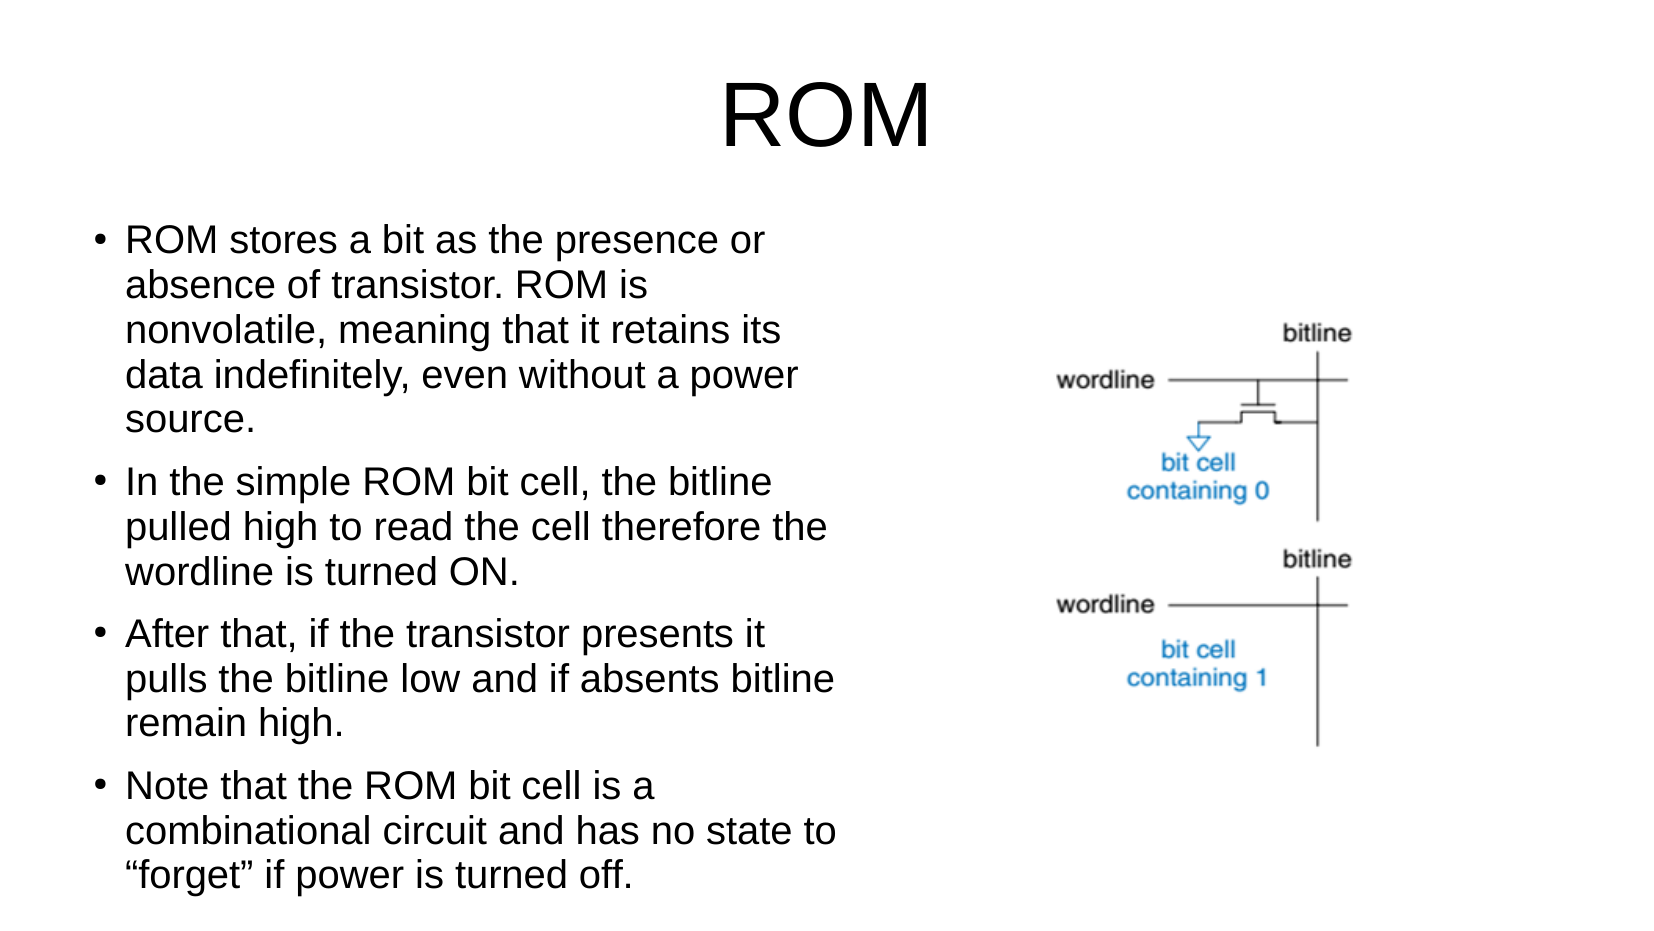

# ROM
ROM stores a bit as the presence or absence of transistor. ROM is nonvolatile, meaning that it retains its data indefinitely, even without a power source.
In the simple ROM bit cell, the bitline pulled high to read the cell therefore the wordline is turned ON.
After that, if the transistor presents it pulls the bitline low and if absents bitline remain high.
Note that the ROM bit cell is a combinational circuit and has no state to “forget” if power is turned off.